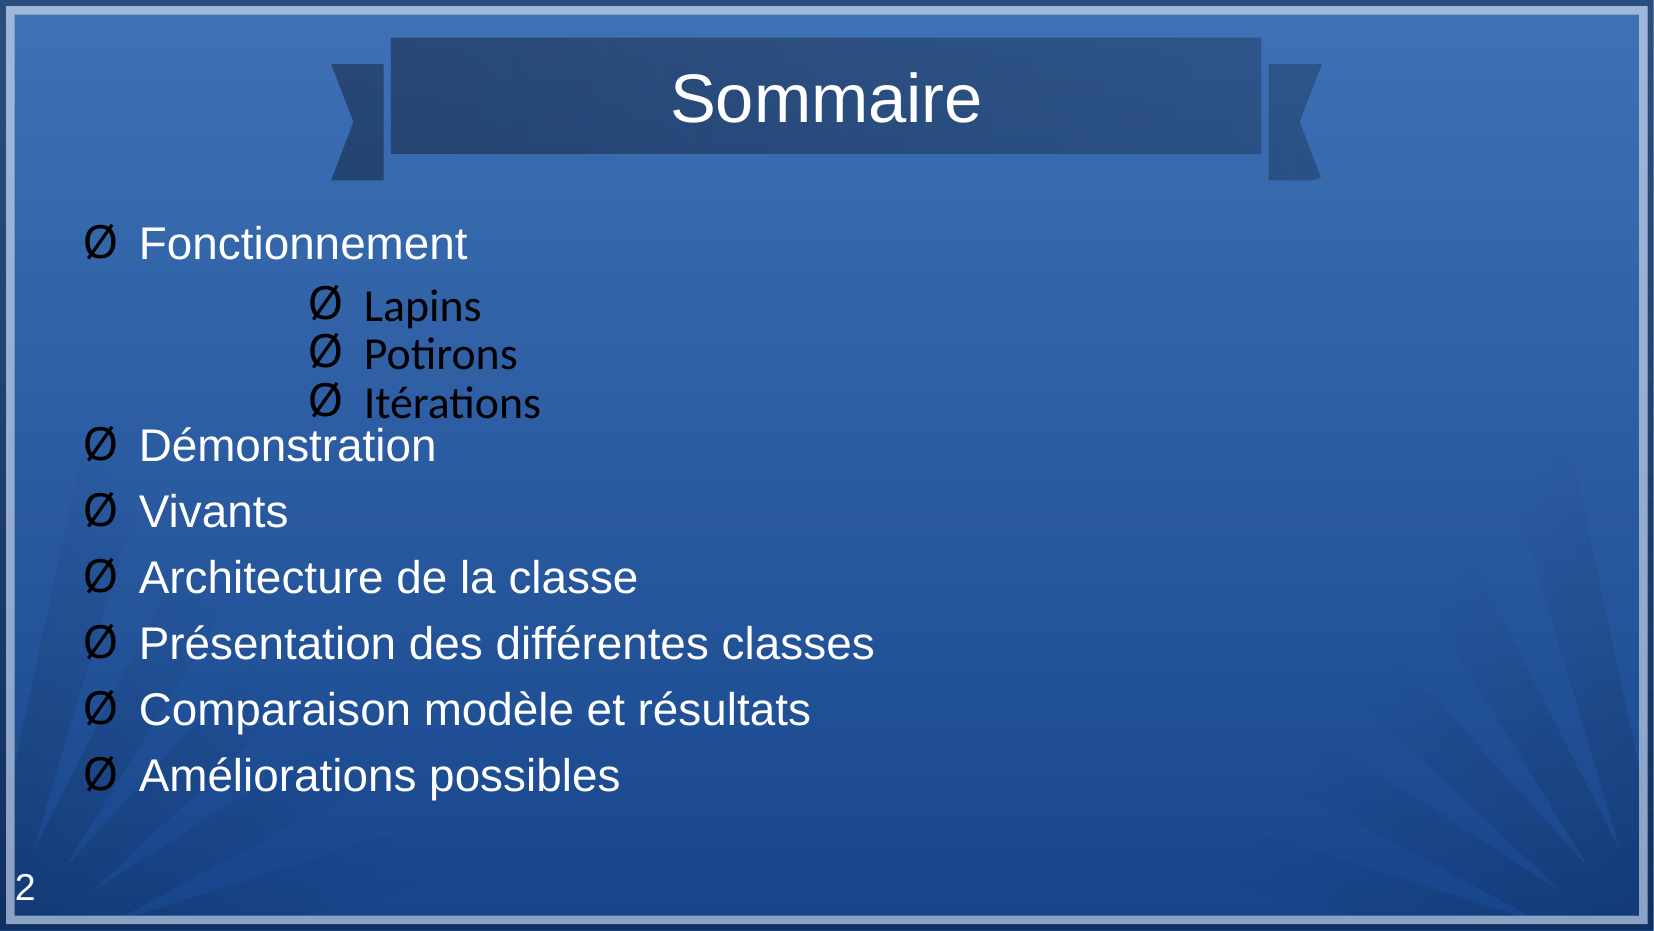

# Sommaire
Fonctionnement
Lapins
Potirons
Itérations
Démonstration
Vivants
Architecture de la classe
Présentation des différentes classes
Comparaison modèle et résultats
Améliorations possibles